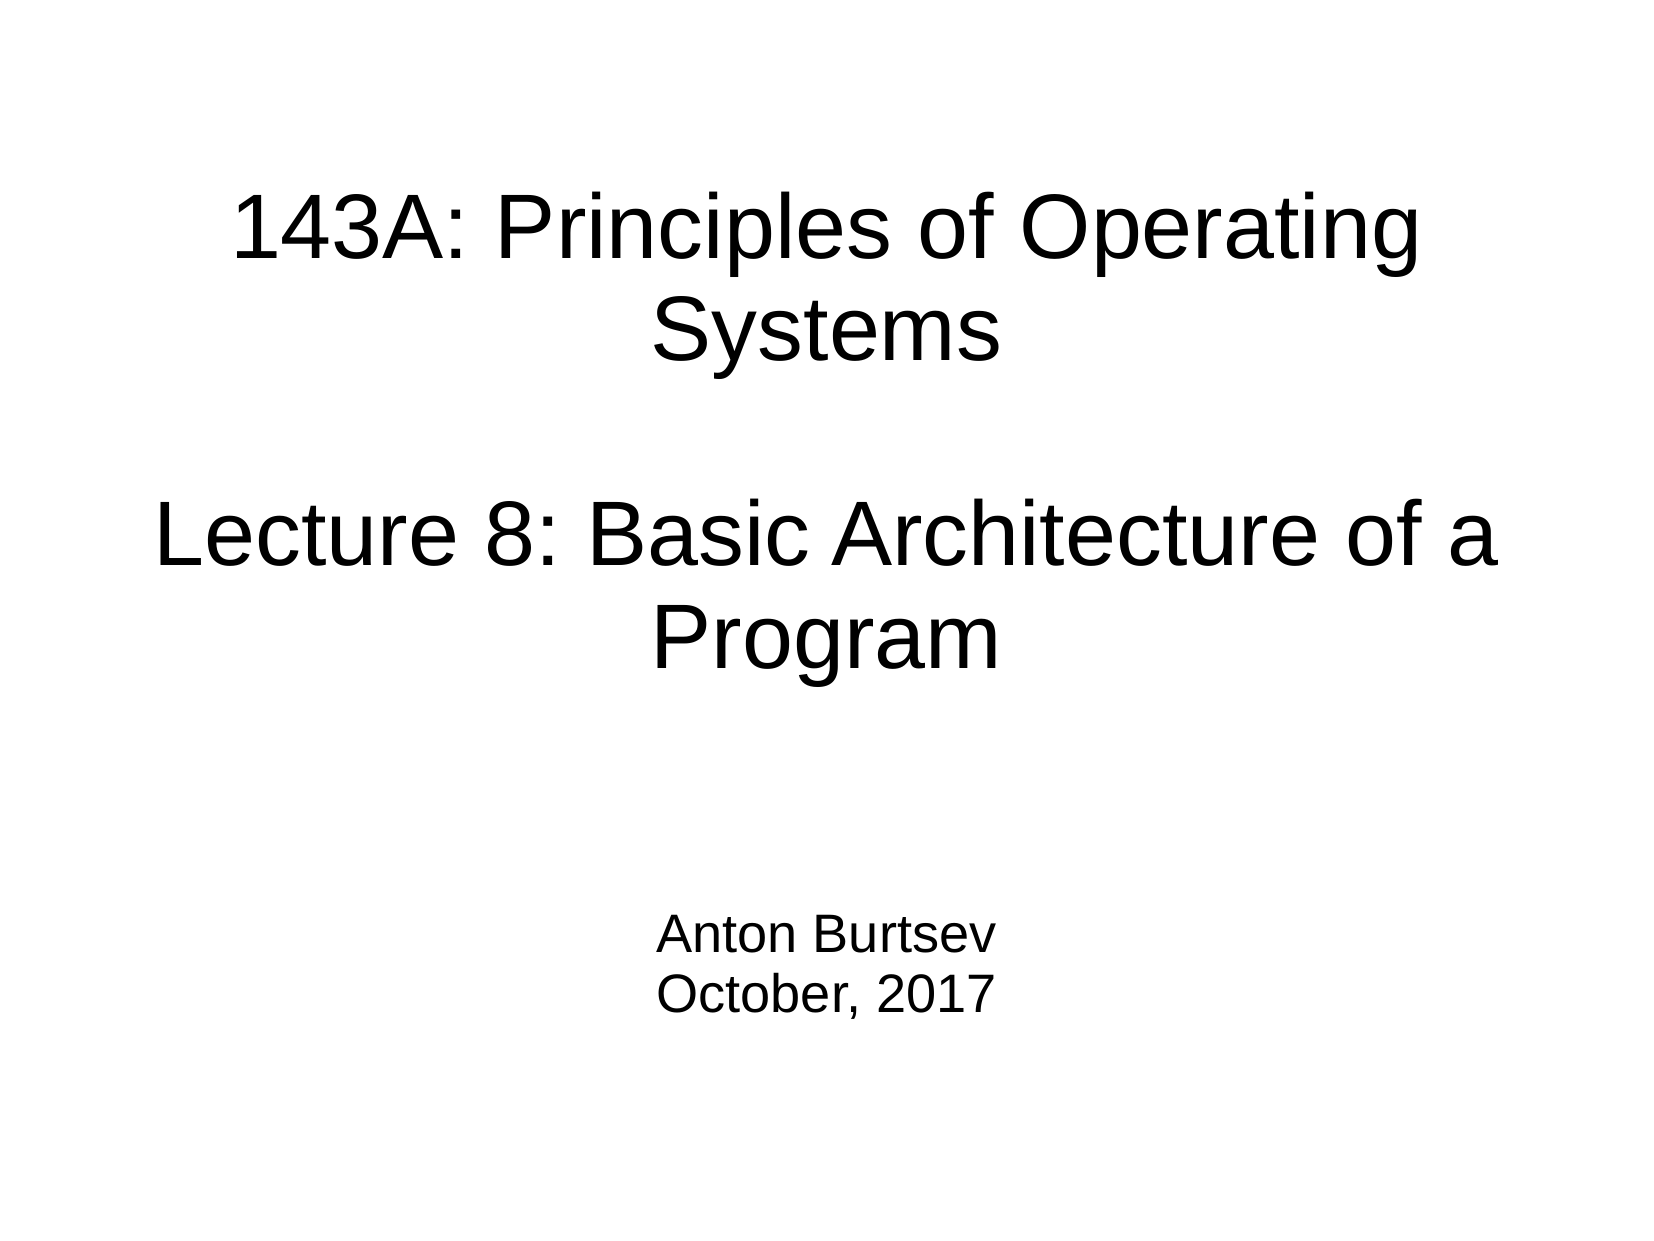

# 143A: Principles of Operating Systems Lecture 8: Basic Architecture of a Program
Anton Burtsev
October, 2017